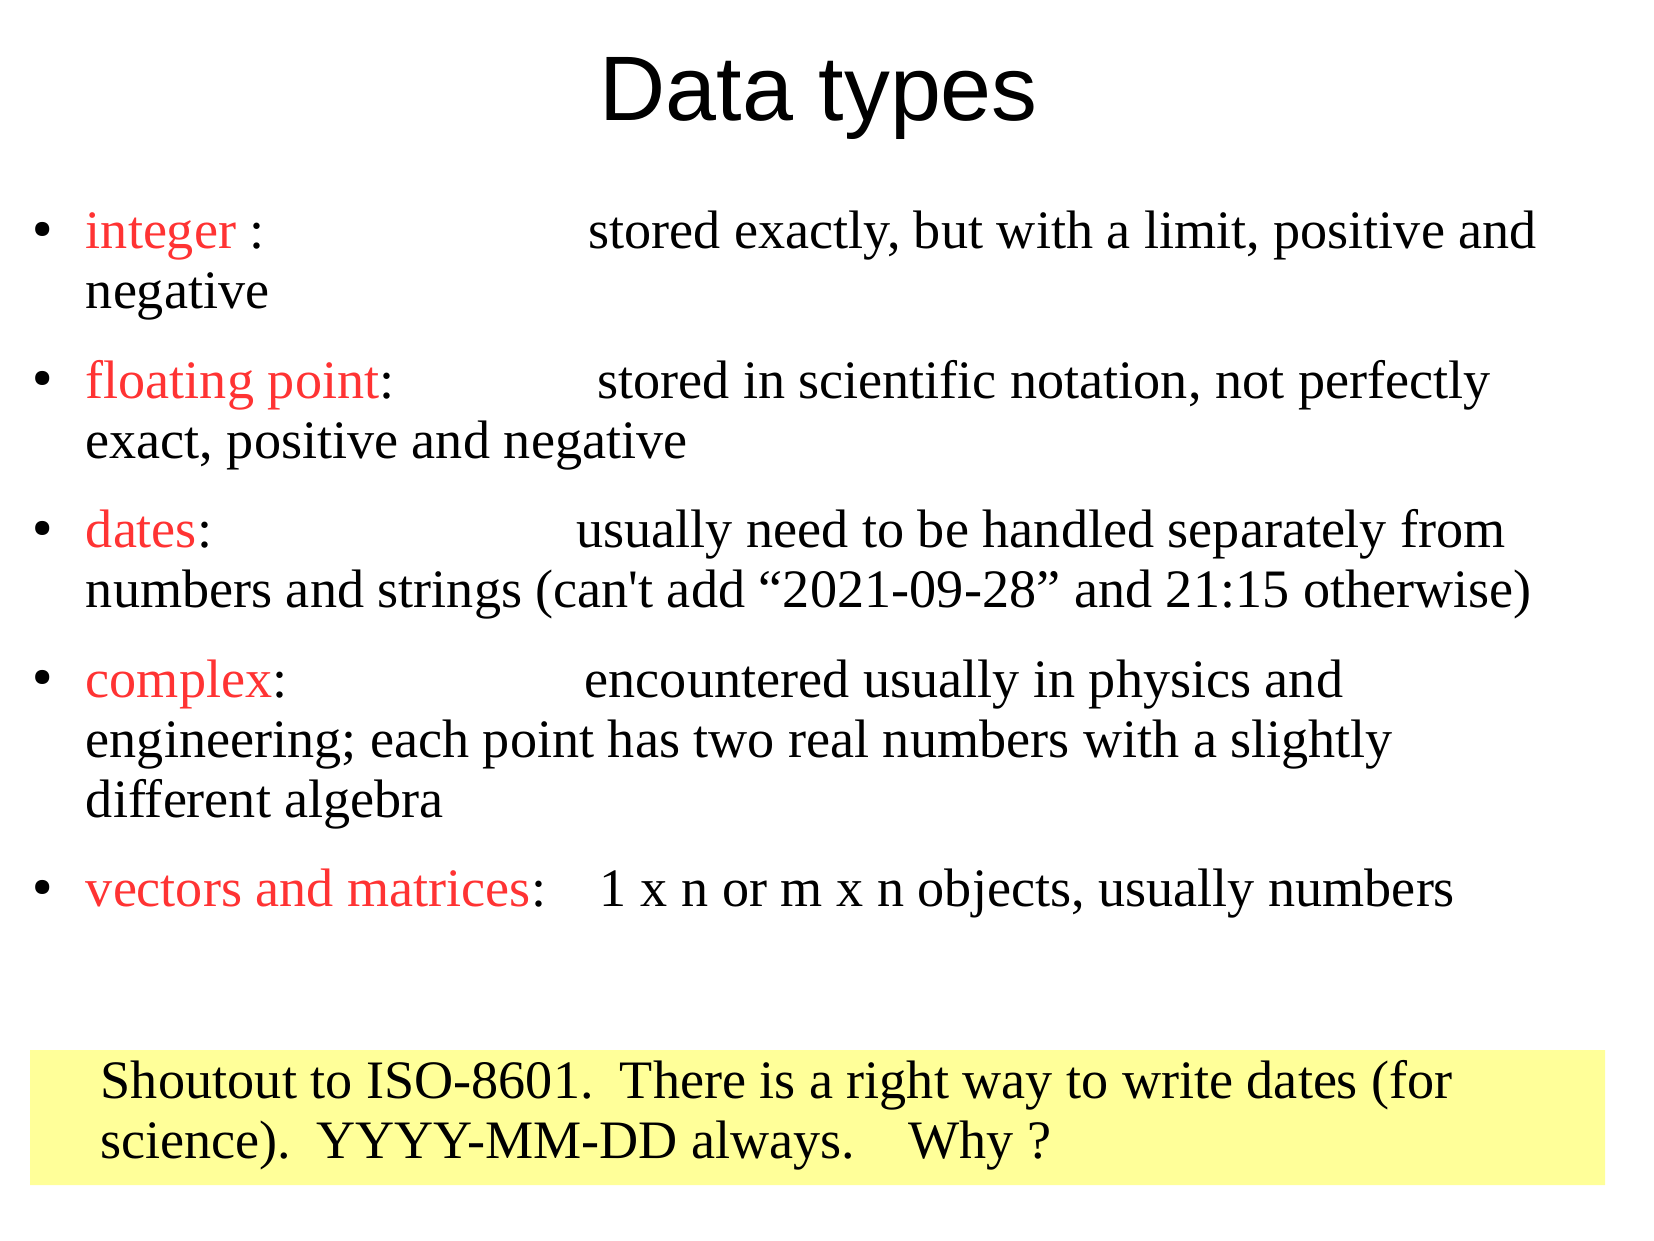

# Data types
integer : stored exactly, but with a limit, positive and negative
floating point: stored in scientific notation, not perfectly exact, positive and negative
dates: usually need to be handled separately from numbers and strings (can't add “2021-09-28” and 21:15 otherwise)
complex: encountered usually in physics and engineering; each point has two real numbers with a slightly different algebra
vectors and matrices: 1 x n or m x n objects, usually numbers
Shoutout to ISO-8601. There is a right way to write dates (for science). YYYY-MM-DD always. Why ?